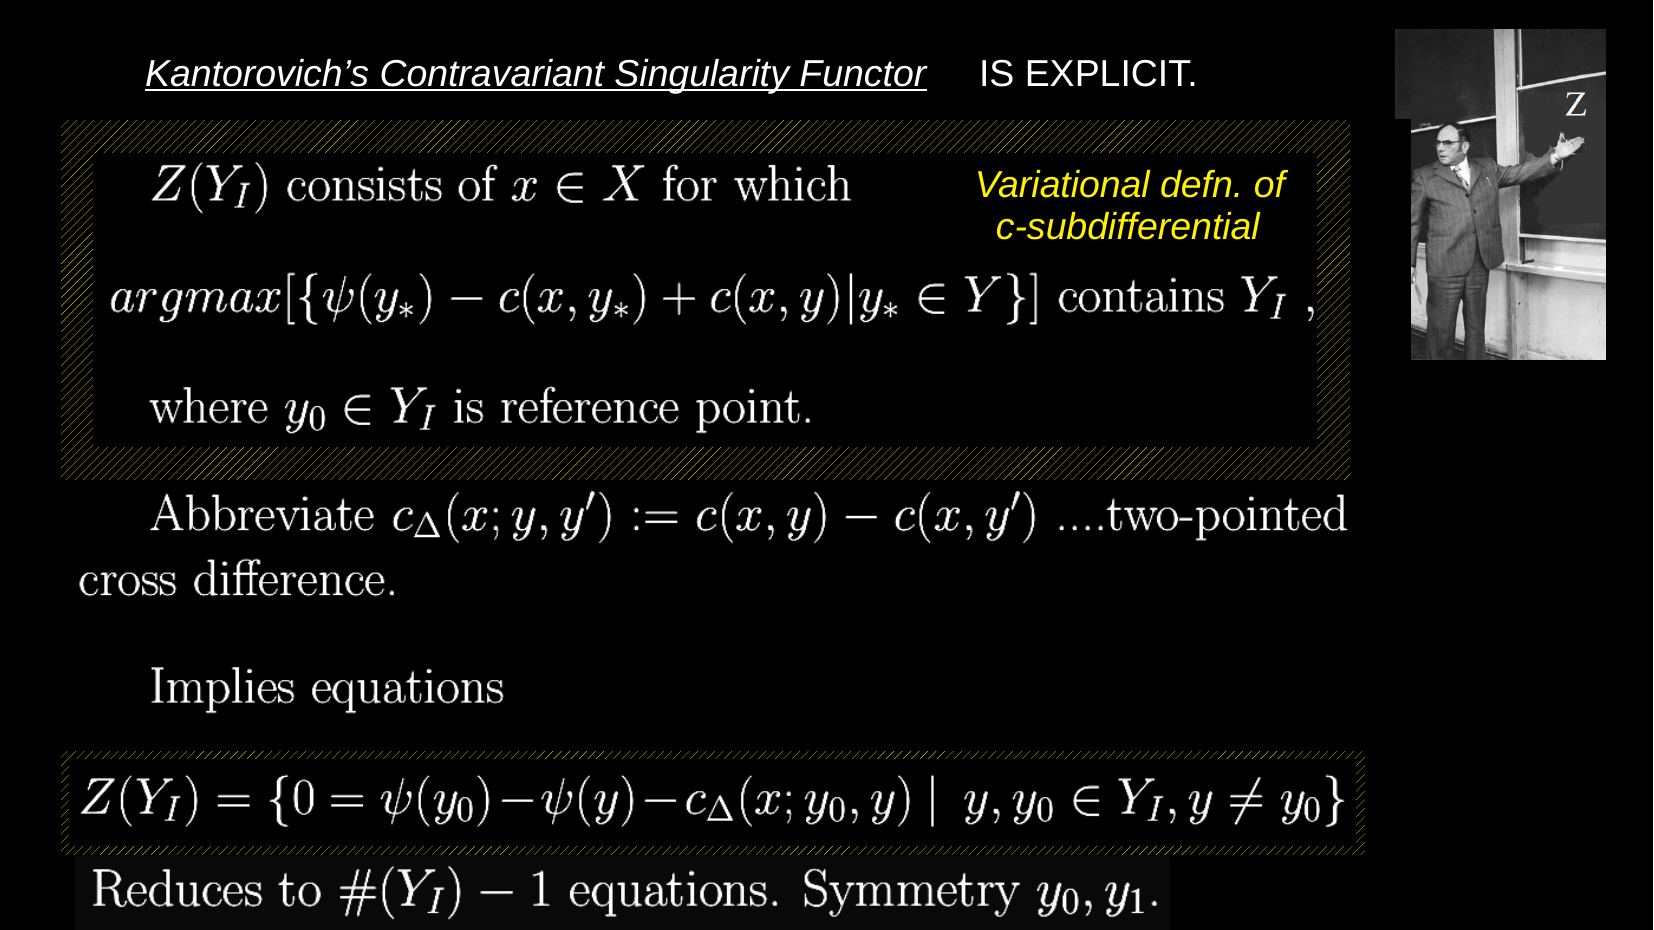

Kantorovich’s Contravariant Singularity Functor IS EXPLICIT.
Variational defn. of
 c-subdifferential